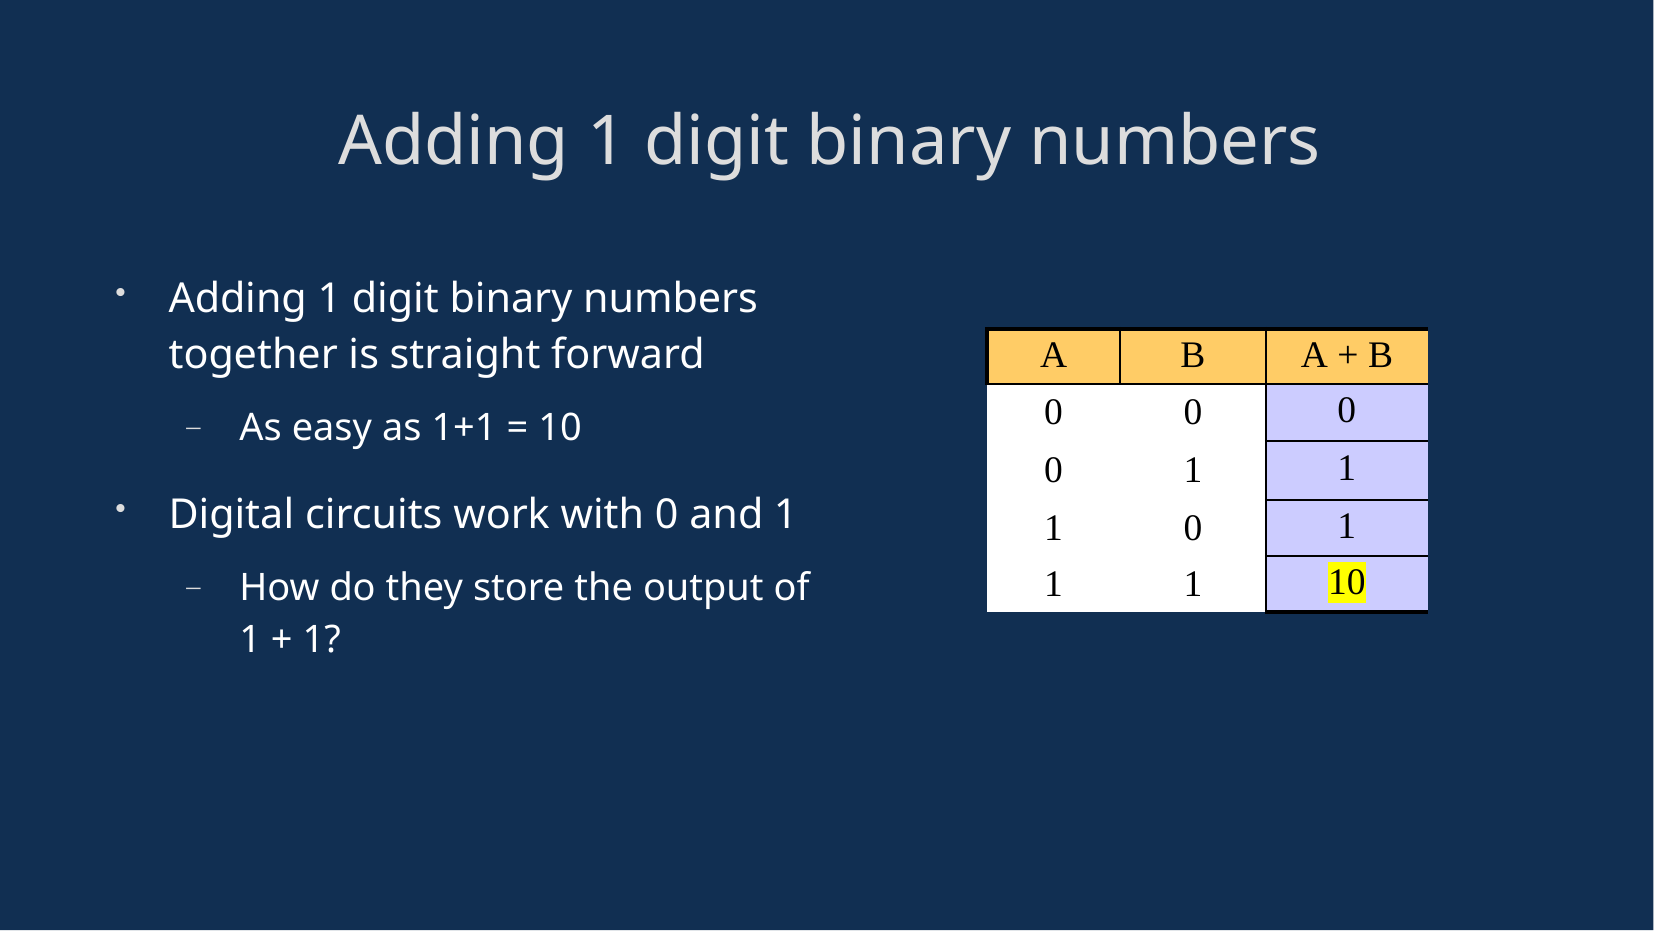

Adding 1 digit binary numbers
# Adding 1 digit binary numbers together is straight forward
As easy as 1+1 = 10
Digital circuits work with 0 and 1
How do they store the output of 1 + 1?
| A | B | A + B |
| --- | --- | --- |
| 0 | 0 | 0 |
| 0 | 1 | 1 |
| 1 | 0 | 1 |
| 1 | 1 | 10 |